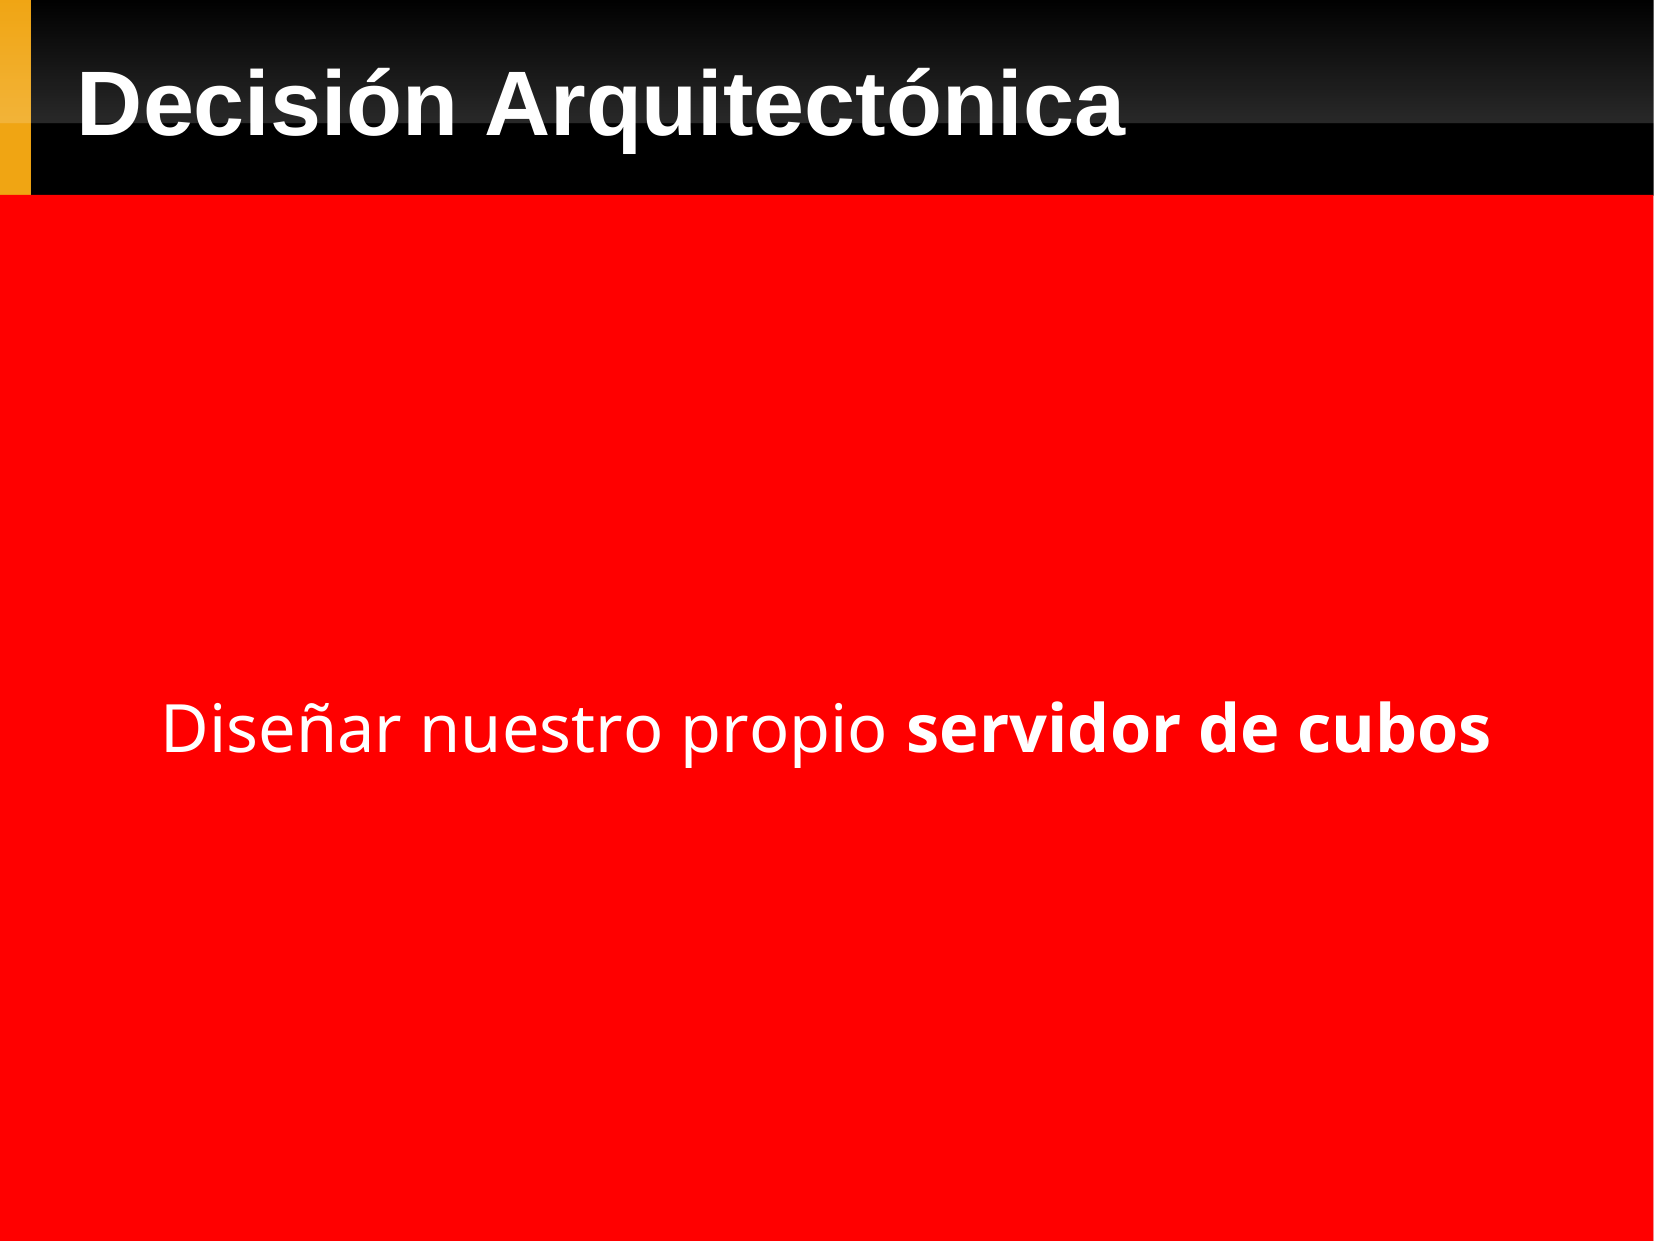

# Decisión Arquitectónica
Diseñar nuestro propio servidor de cubos